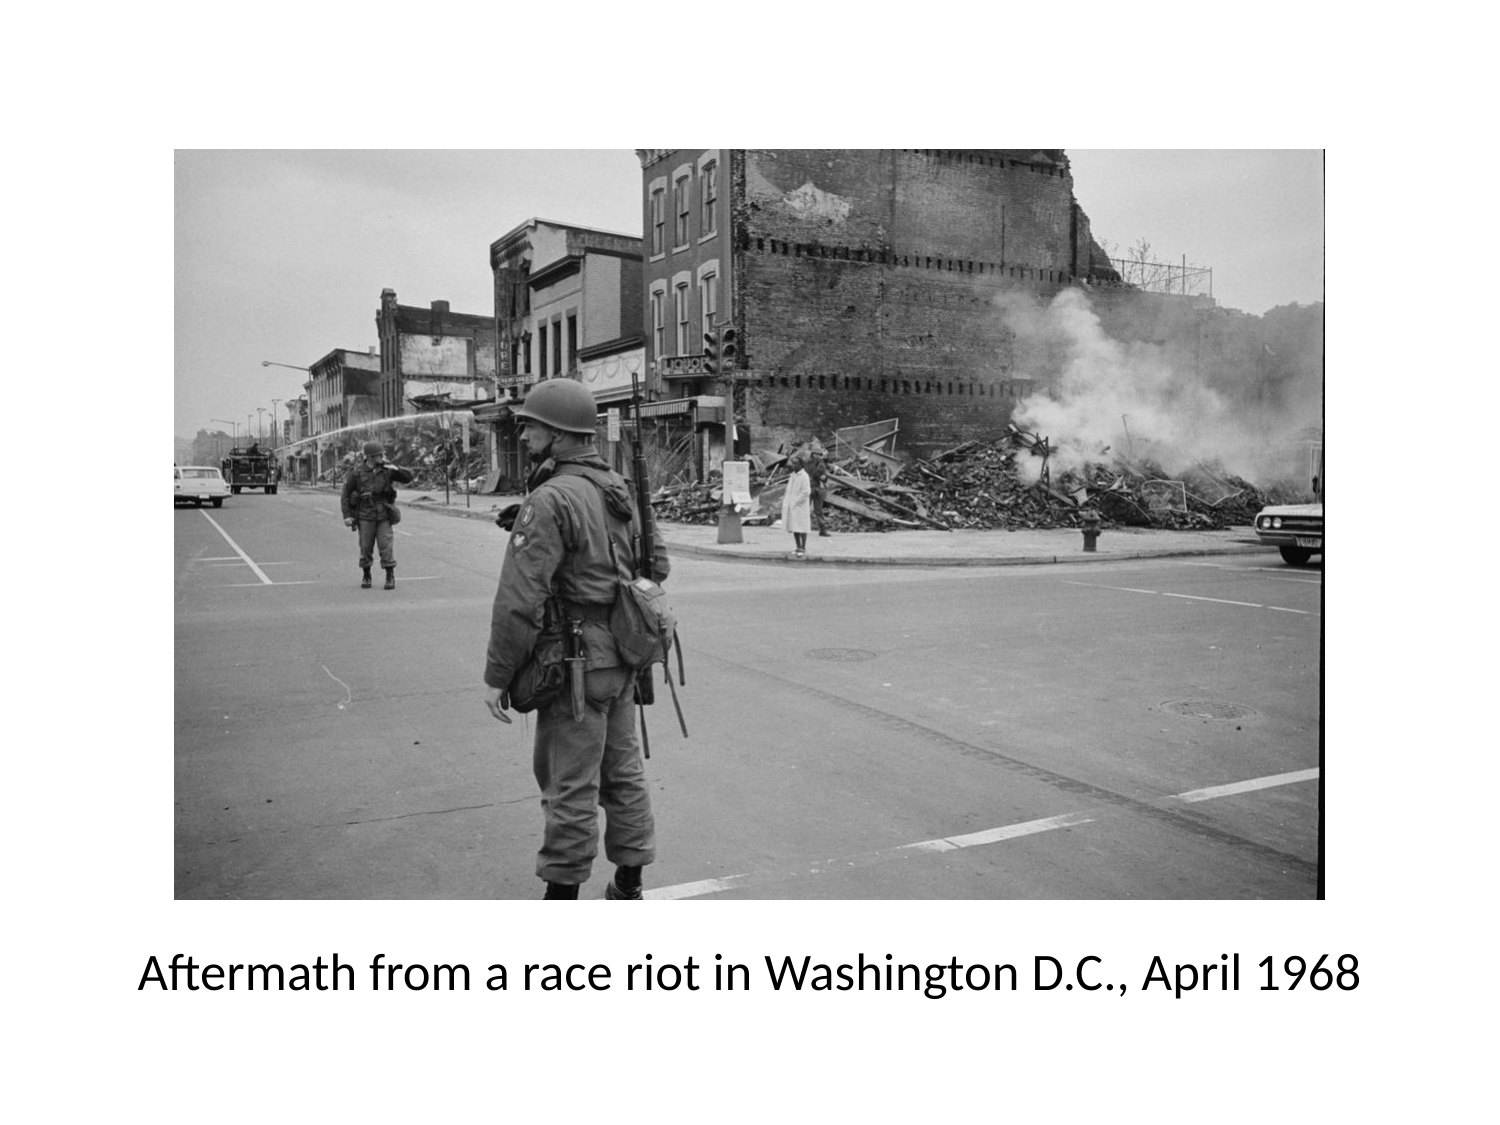

Aftermath from a race riot in Washington D.C., April 1968